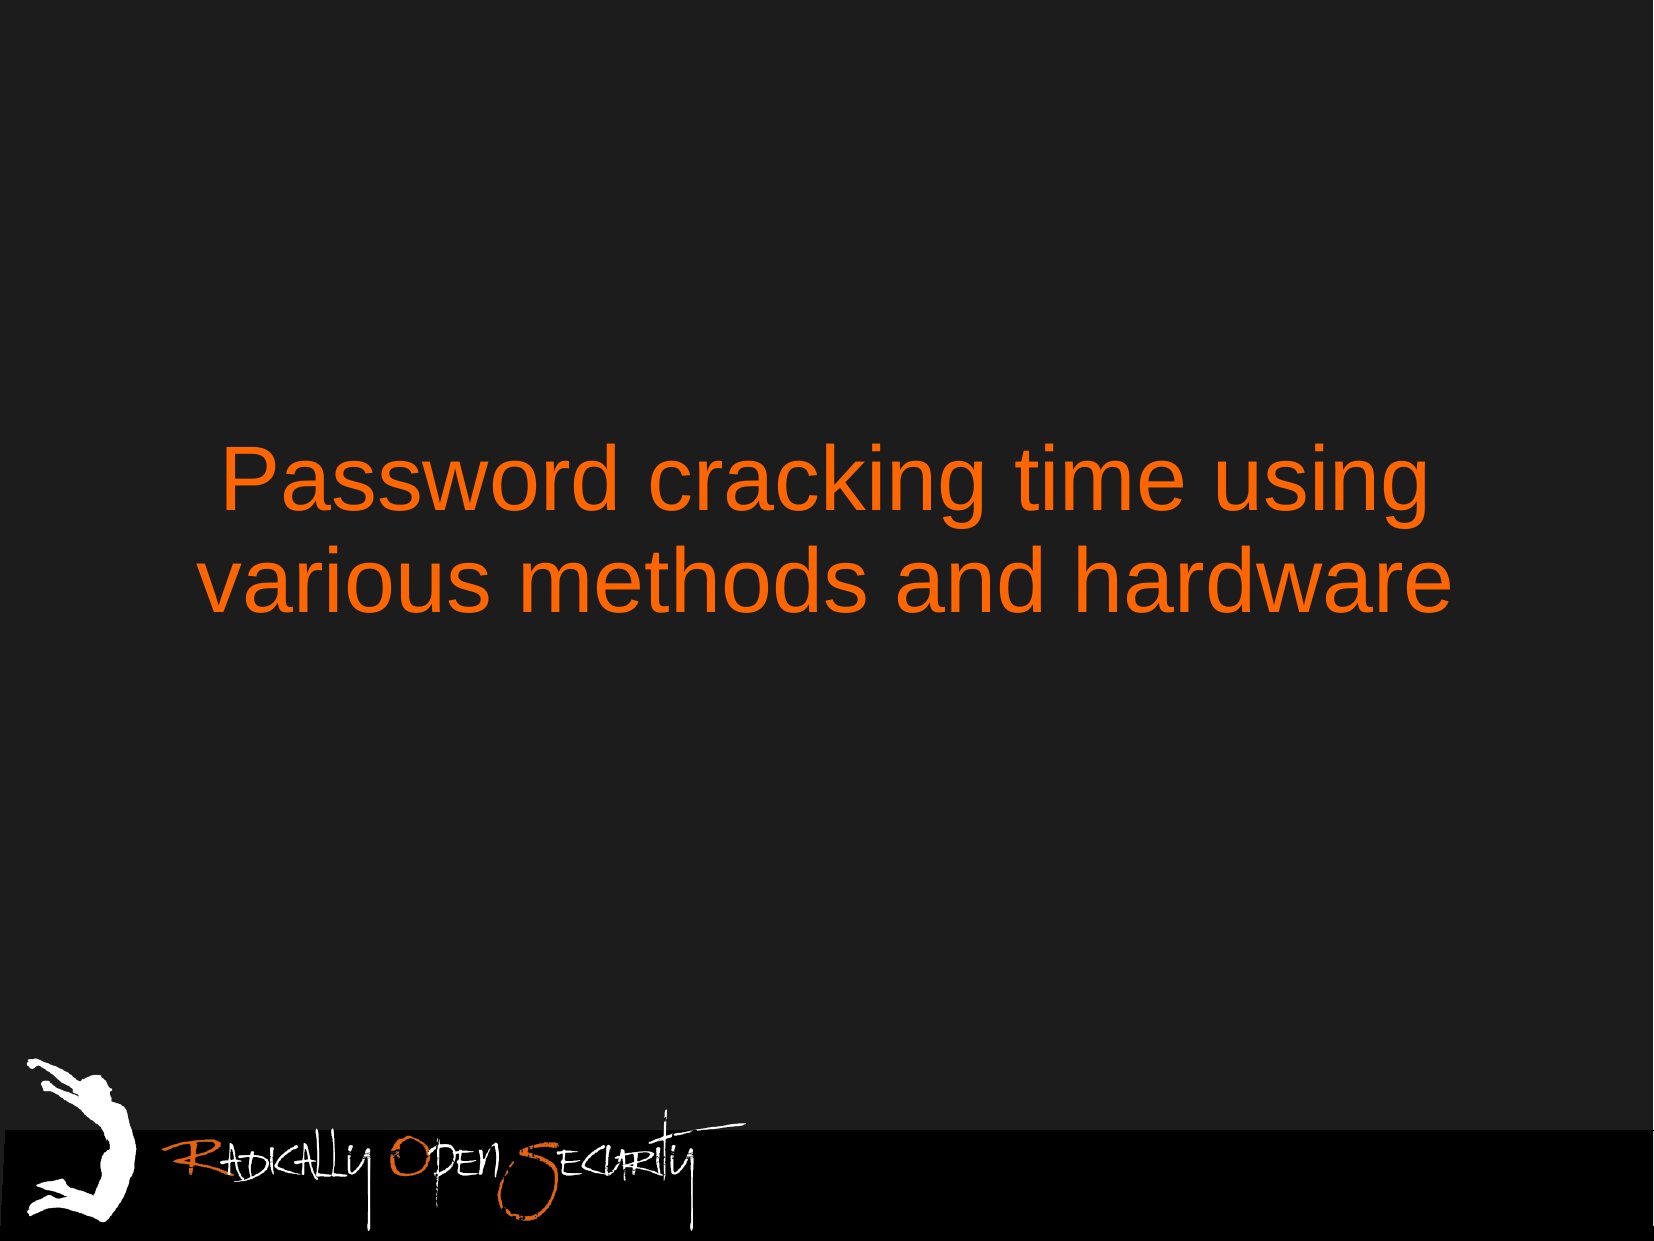

# Password cracking time using various methods and hardware